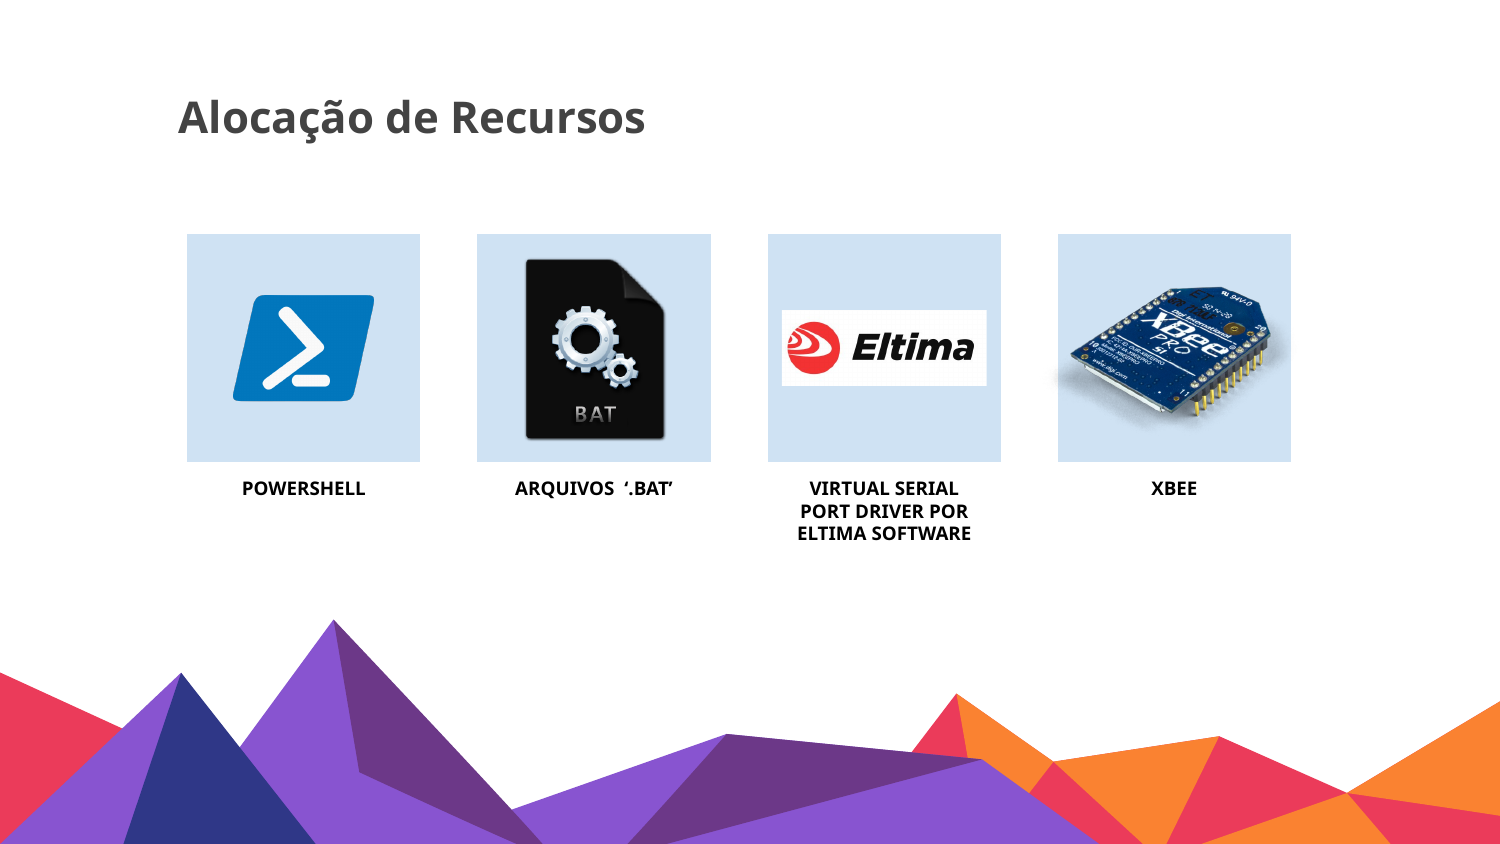

# Alocação de Recursos
POWERSHELL
ARQUIVOS ‘.BAT’
VIRTUAL SERIAL PORT DRIVER POR ELTIMA SOFTWARE
XBEE